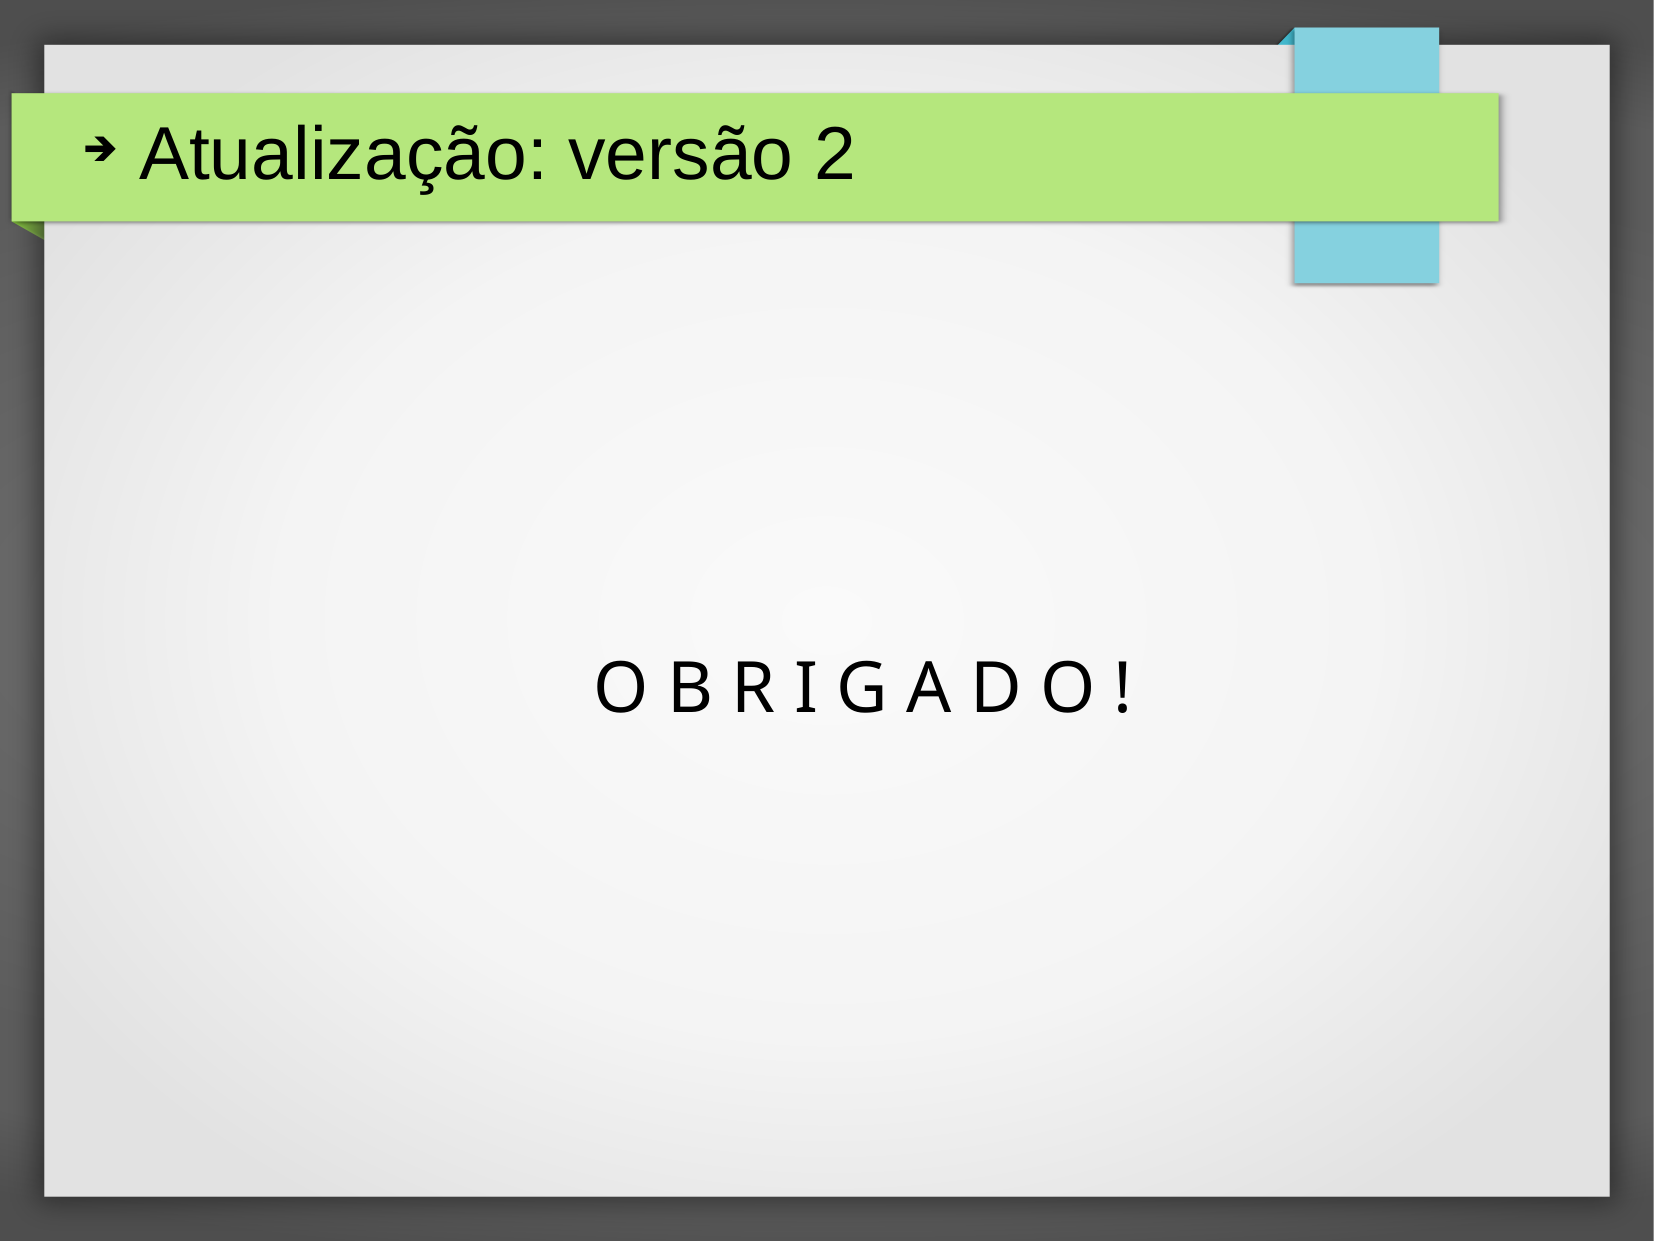

# Atualização: versão 2
O B R I G A D O !